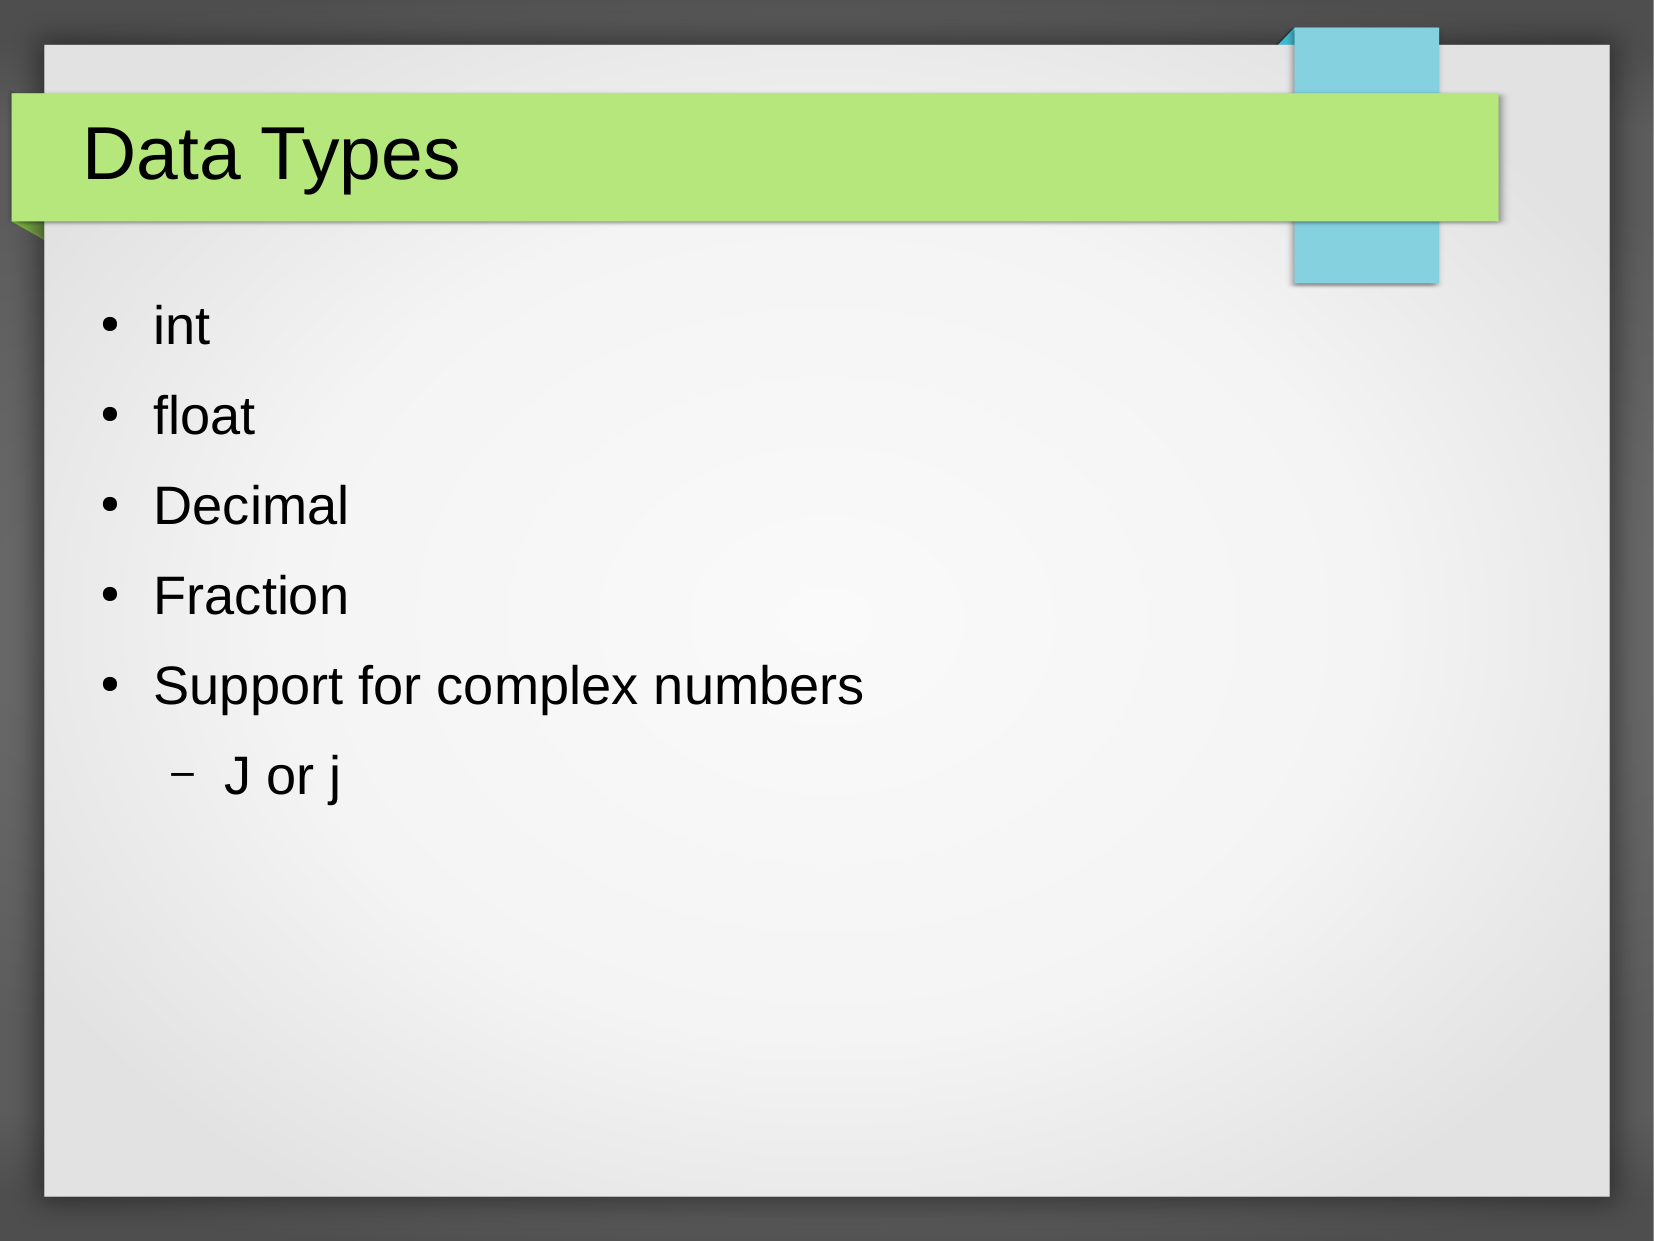

# Data Types
int
float
Decimal
Fraction
Support for complex numbers
J or j